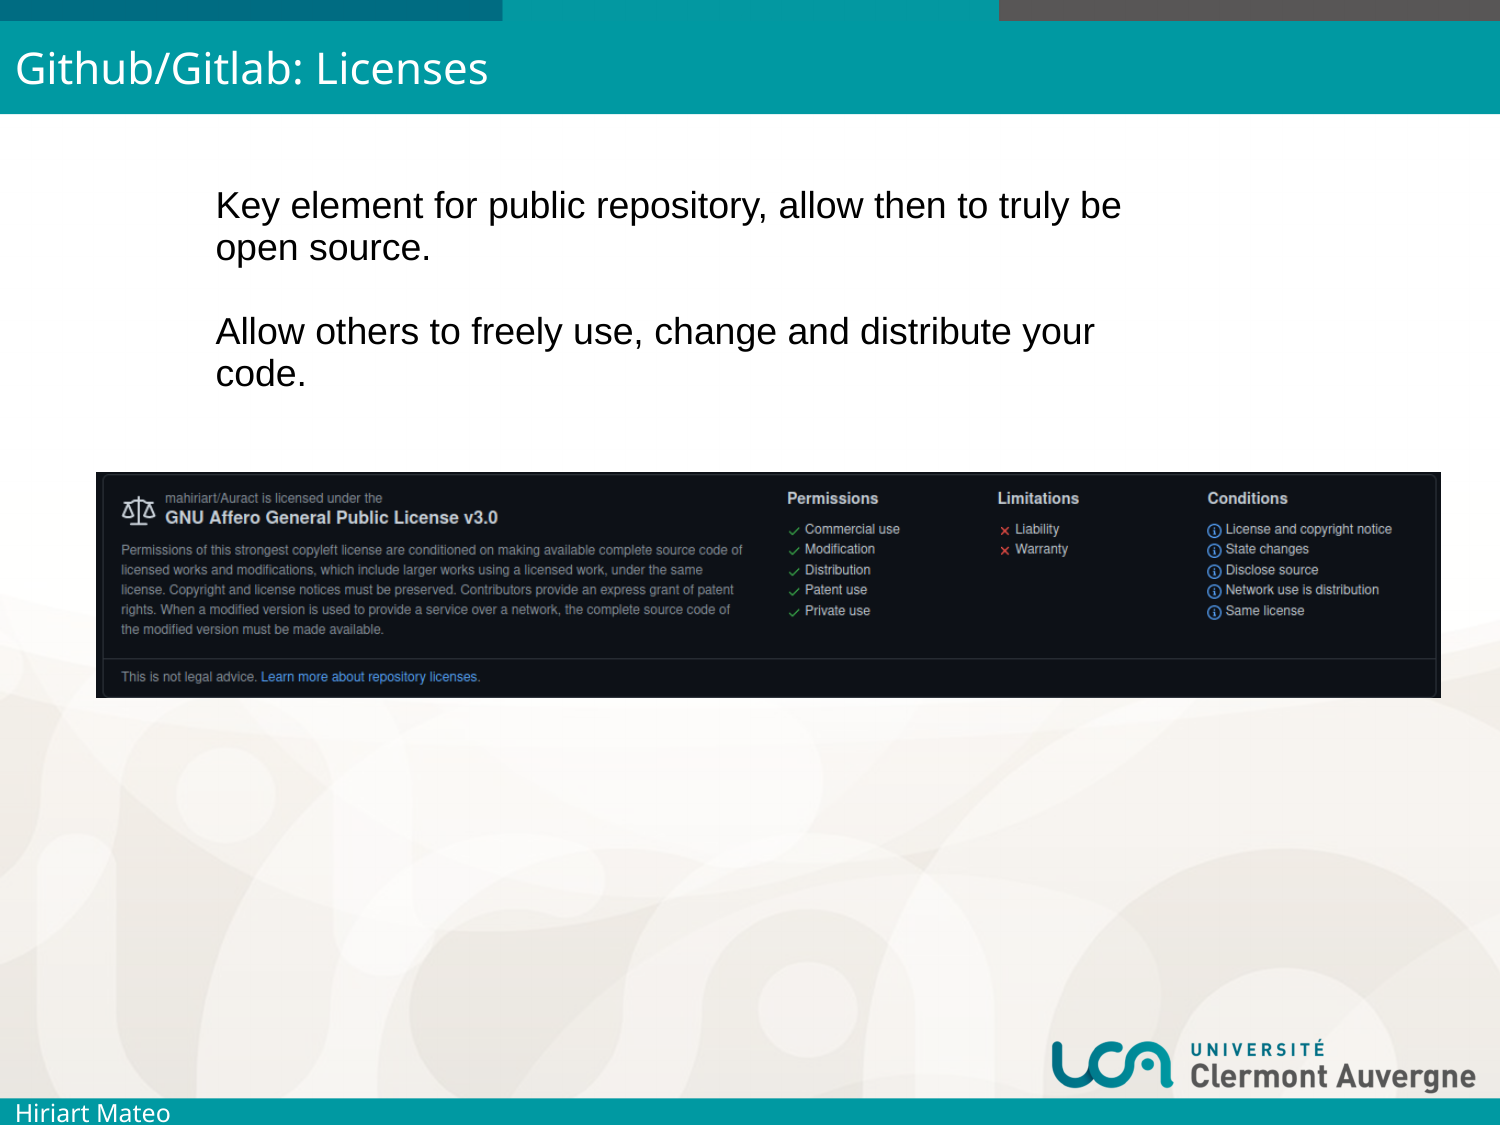

Github/Gitlab: Licenses
Key element for public repository, allow then to truly be open source.
Allow others to freely use, change and distribute your code.
Hiriart Mateo